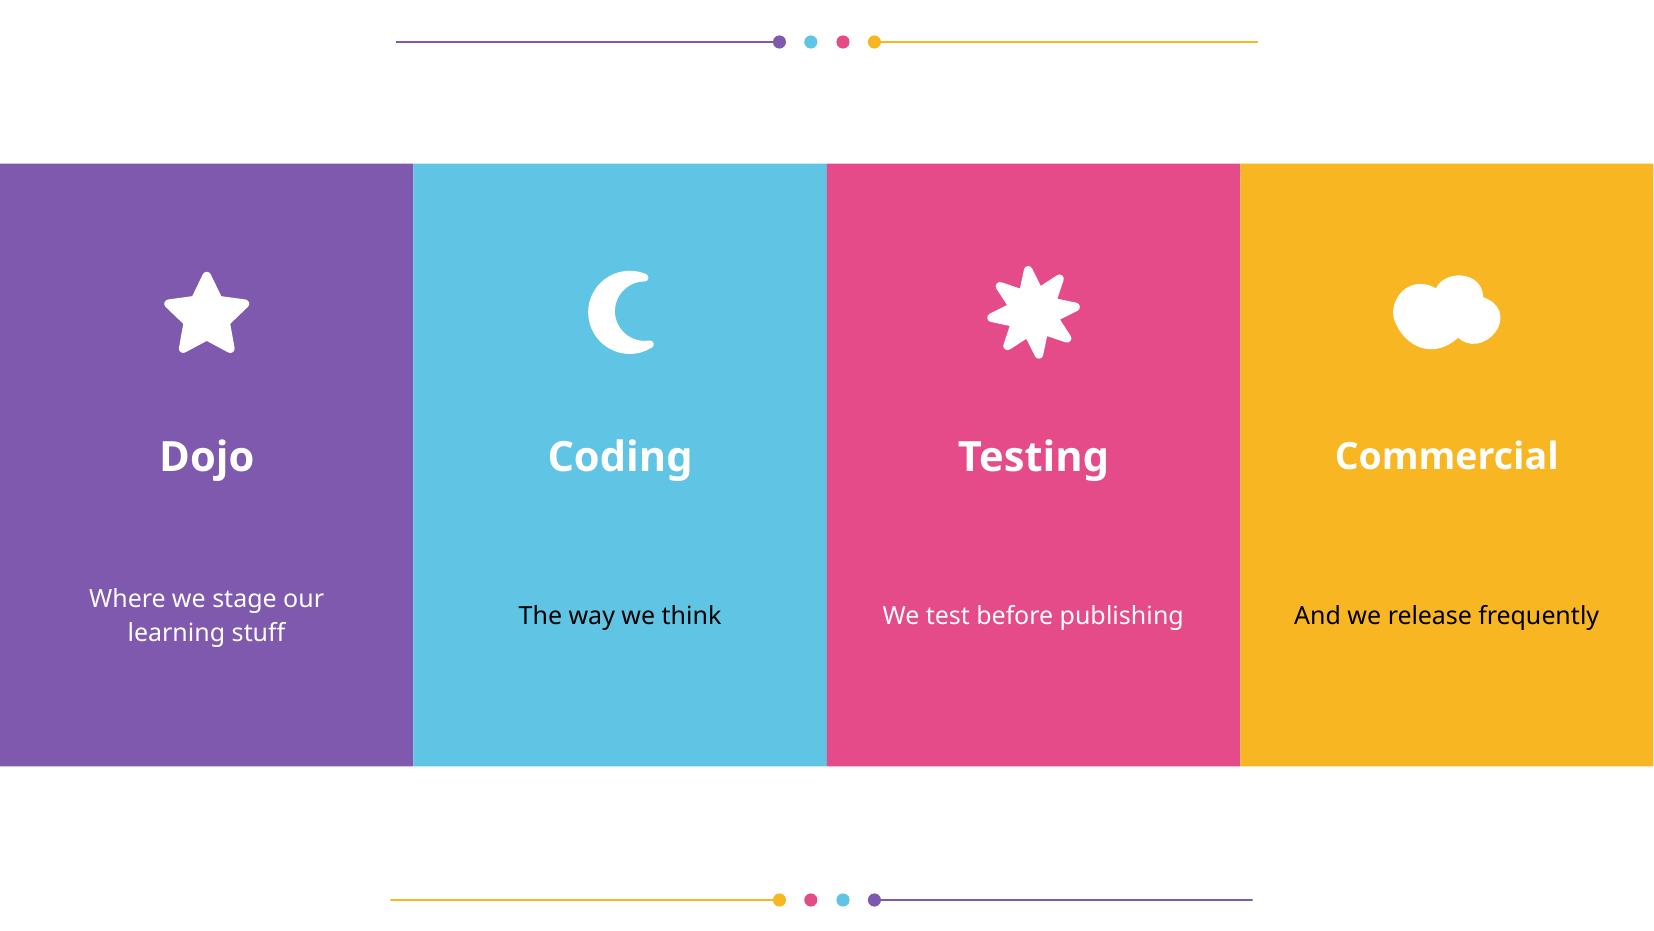

Dojo
Coding
Testing
Commercial
# Where we stage our learning stuff
The way we think
We test before publishing
And we release frequently